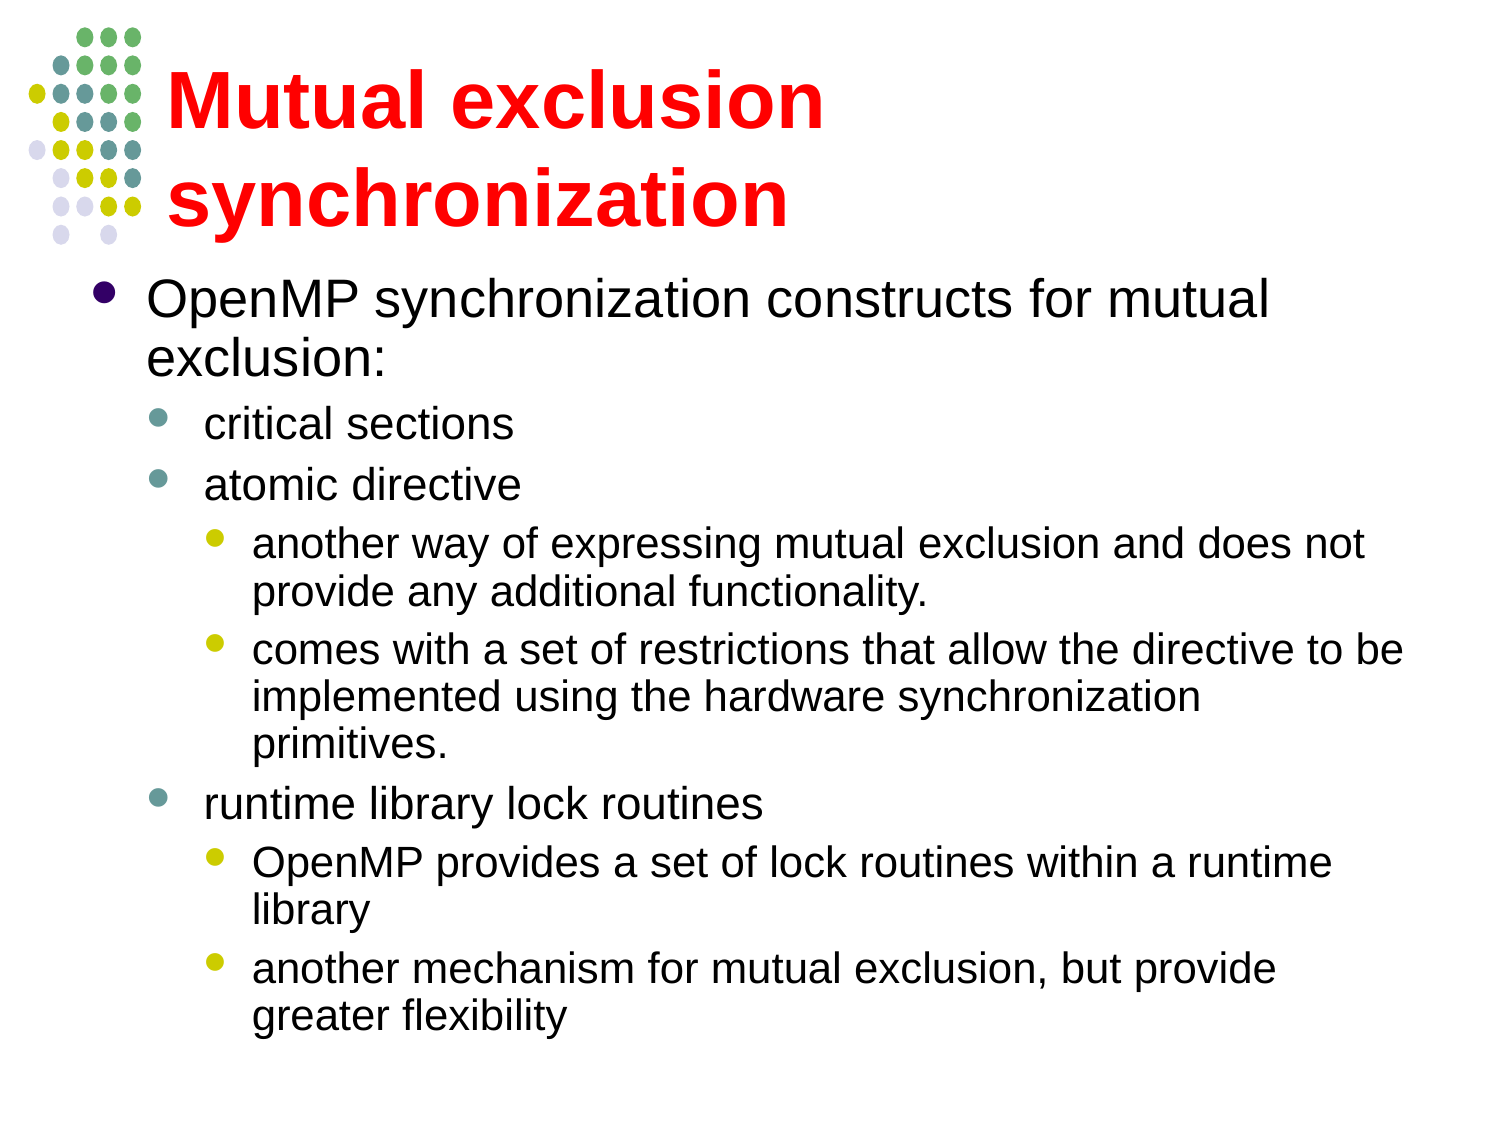

# Mutual exclusion synchronization
OpenMP synchronization constructs for mutual exclusion:
critical sections
atomic directive
another way of expressing mutual exclusion and does not provide any additional functionality.
comes with a set of restrictions that allow the directive to be implemented using the hardware synchronization primitives.
runtime library lock routines
OpenMP provides a set of lock routines within a runtime library
another mechanism for mutual exclusion, but provide greater ﬂexibility